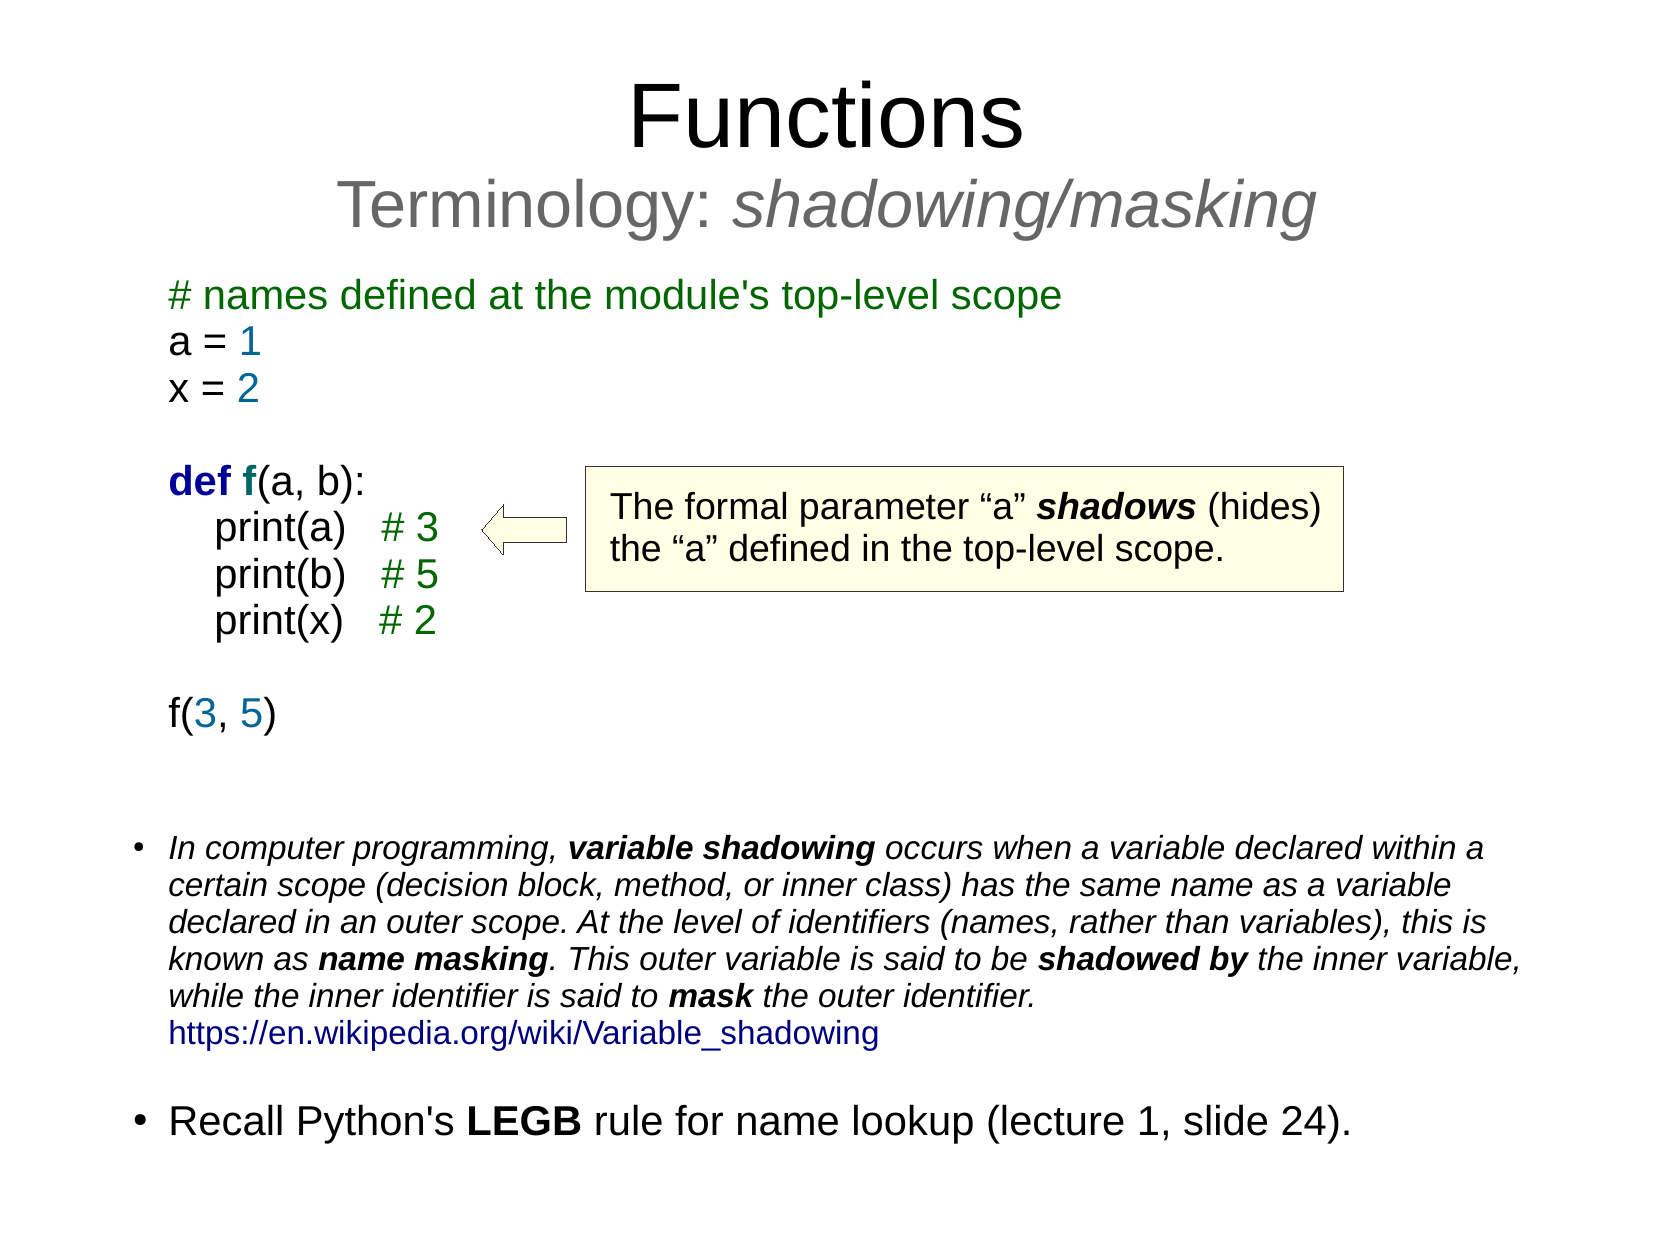

# Functions Terminology: shadowing/masking
# names defined at the module's top-level scope
a = 1
x = 2
def f(a, b):
 print(a) # 3
 print(b) # 5
 print(x) # 2
f(3, 5)
In computer programming, variable shadowing occurs when a variable declared within a certain scope (decision block, method, or inner class) has the same name as a variable declared in an outer scope. At the level of identifiers (names, rather than variables), this is known as name masking. This outer variable is said to be shadowed by the inner variable, while the inner identifier is said to mask the outer identifier. https://en.wikipedia.org/wiki/Variable_shadowing
Recall Python's LEGB rule for name lookup (lecture 1, slide 24).
The formal parameter “a” shadows (hides)
the “a” defined in the top-level scope.